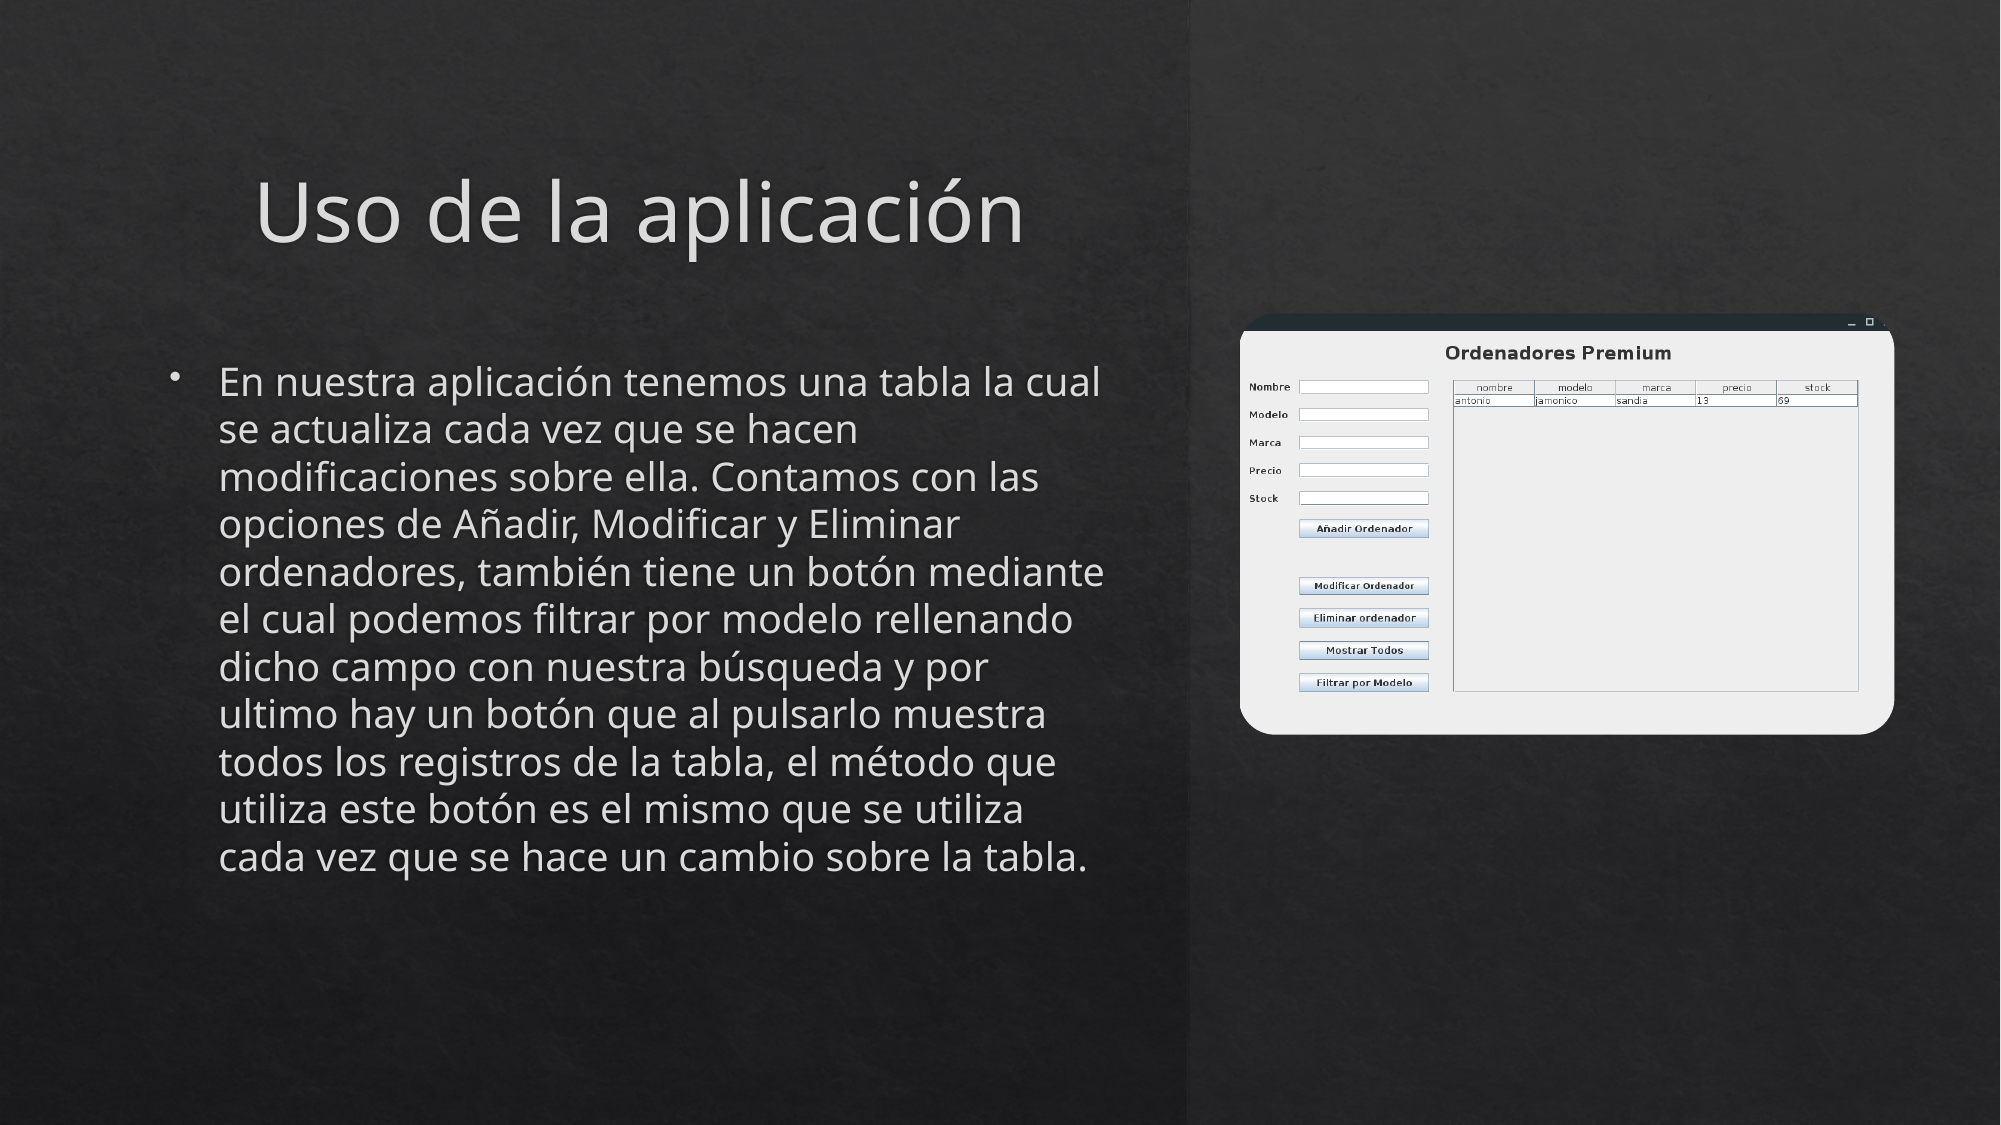

# Uso de la aplicación
En nuestra aplicación tenemos una tabla la cual se actualiza cada vez que se hacen modificaciones sobre ella. Contamos con las opciones de Añadir, Modificar y Eliminar ordenadores, también tiene un botón mediante el cual podemos filtrar por modelo rellenando dicho campo con nuestra búsqueda y por ultimo hay un botón que al pulsarlo muestra todos los registros de la tabla, el método que utiliza este botón es el mismo que se utiliza cada vez que se hace un cambio sobre la tabla.